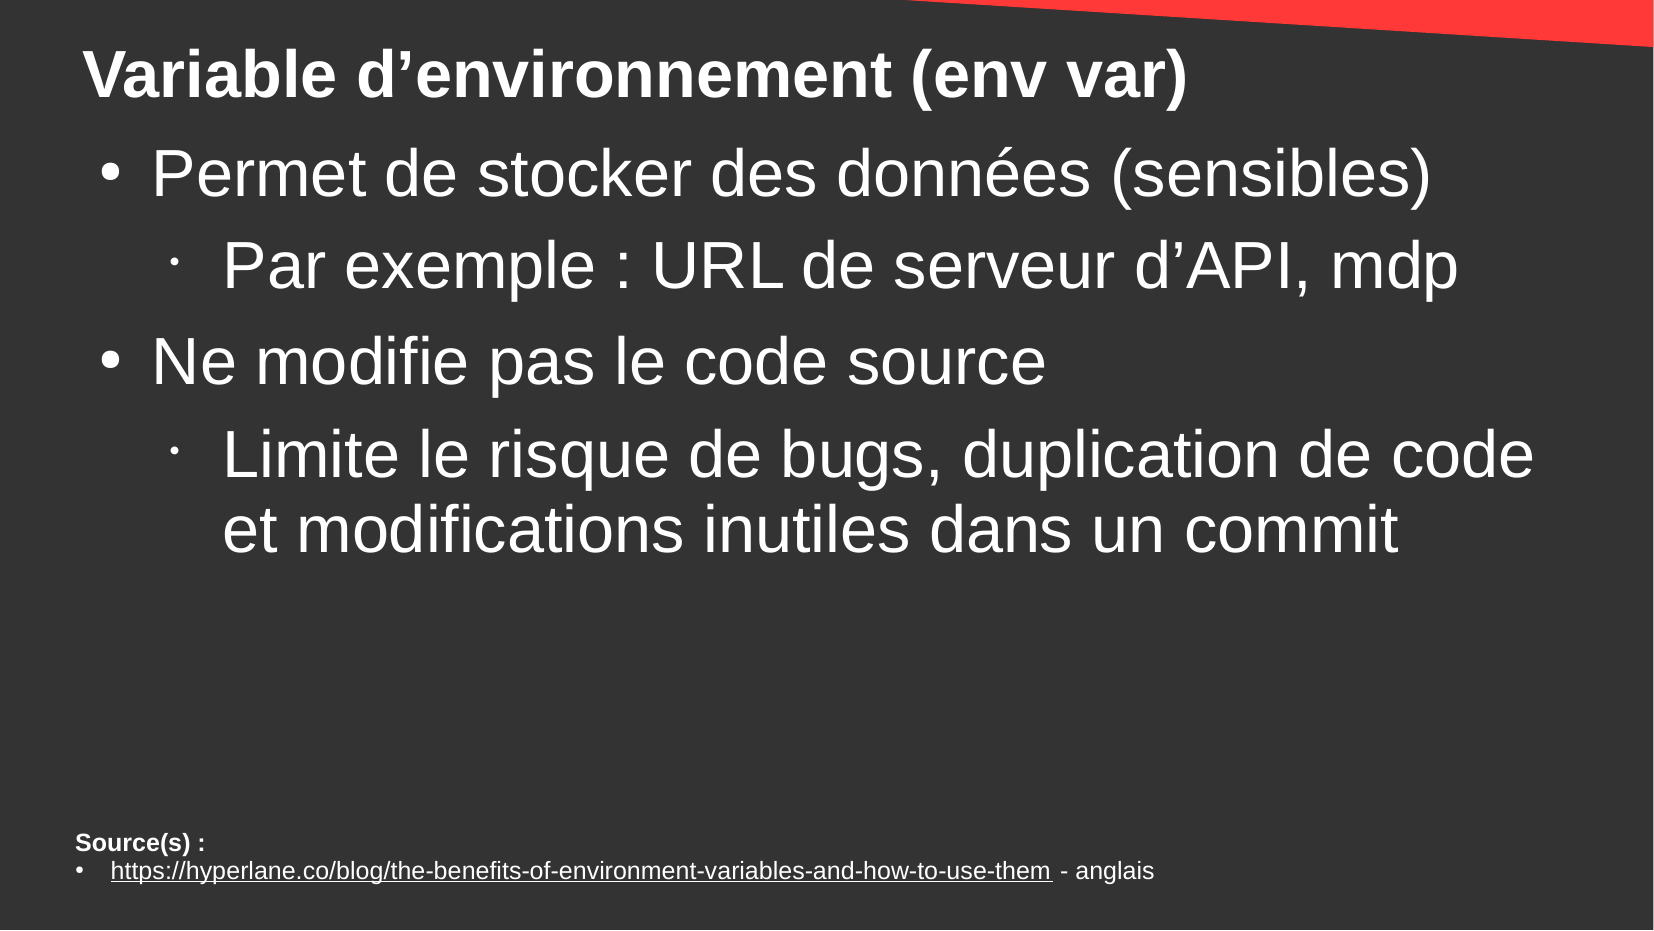

# Variable d’environnement (env var)
Permet de stocker des données (sensibles)
Par exemple : URL de serveur d’API, mdp
Ne modifie pas le code source
Limite le risque de bugs, duplication de code et modifications inutiles dans un commit
Source(s) :
https://hyperlane.co/blog/the-benefits-of-environment-variables-and-how-to-use-them - anglais